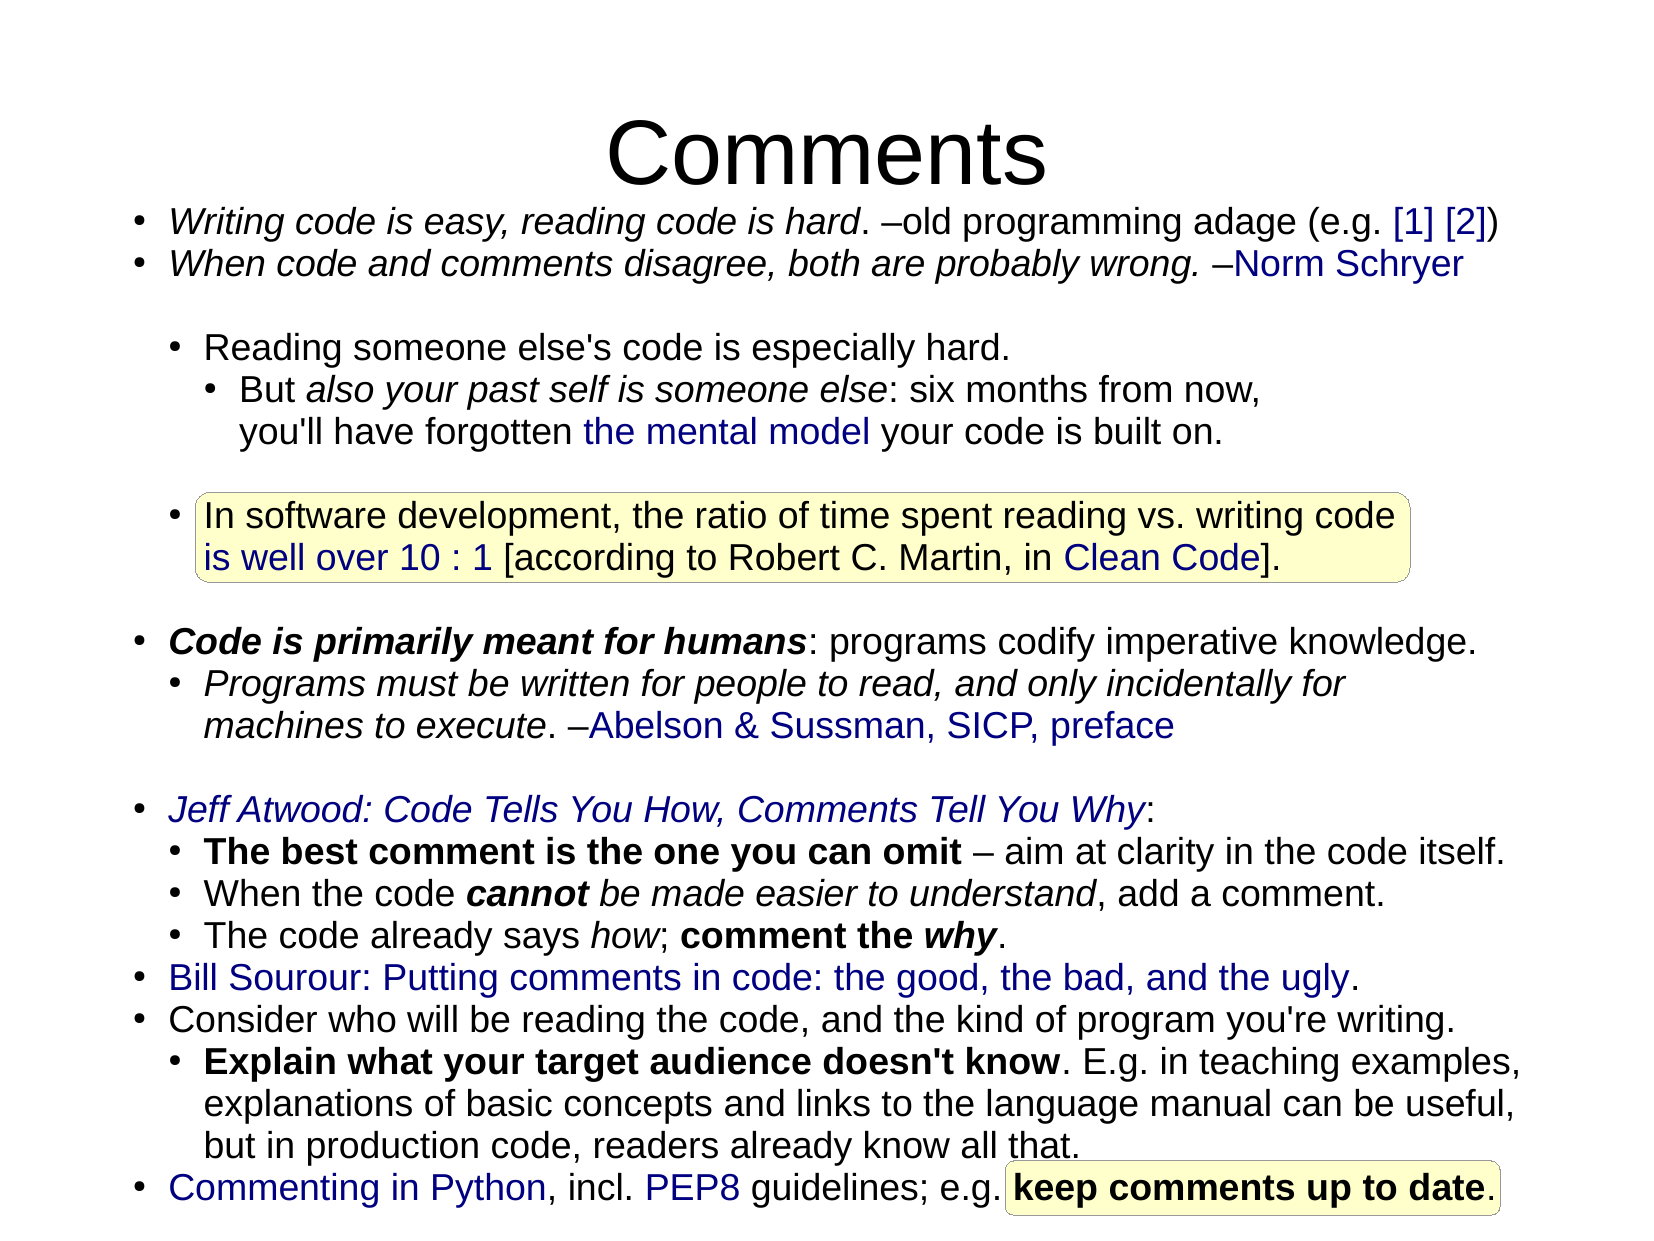

# Comments
Writing code is easy, reading code is hard. –old programming adage (e.g. [1] [2])
When code and comments disagree, both are probably wrong. –Norm Schryer
Reading someone else's code is especially hard.
But also your past self is someone else: six months from now,
you'll have forgotten the mental model your code is built on.
In software development, the ratio of time spent reading vs. writing code
is well over 10 : 1 [according to Robert C. Martin, in Clean Code].
Code is primarily meant for humans: programs codify imperative knowledge.
Programs must be written for people to read, and only incidentally for
machines to execute. –Abelson & Sussman, SICP, preface
Jeff Atwood: Code Tells You How, Comments Tell You Why:
The best comment is the one you can omit – aim at clarity in the code itself.
When the code cannot be made easier to understand, add a comment.
The code already says how; comment the why.
Bill Sourour: Putting comments in code: the good, the bad, and the ugly.
Consider who will be reading the code, and the kind of program you're writing.
Explain what your target audience doesn't know. E.g. in teaching examples, explanations of basic concepts and links to the language manual can be useful, but in production code, readers already know all that.
Commenting in Python, incl. PEP8 guidelines; e.g. keep comments up to date.